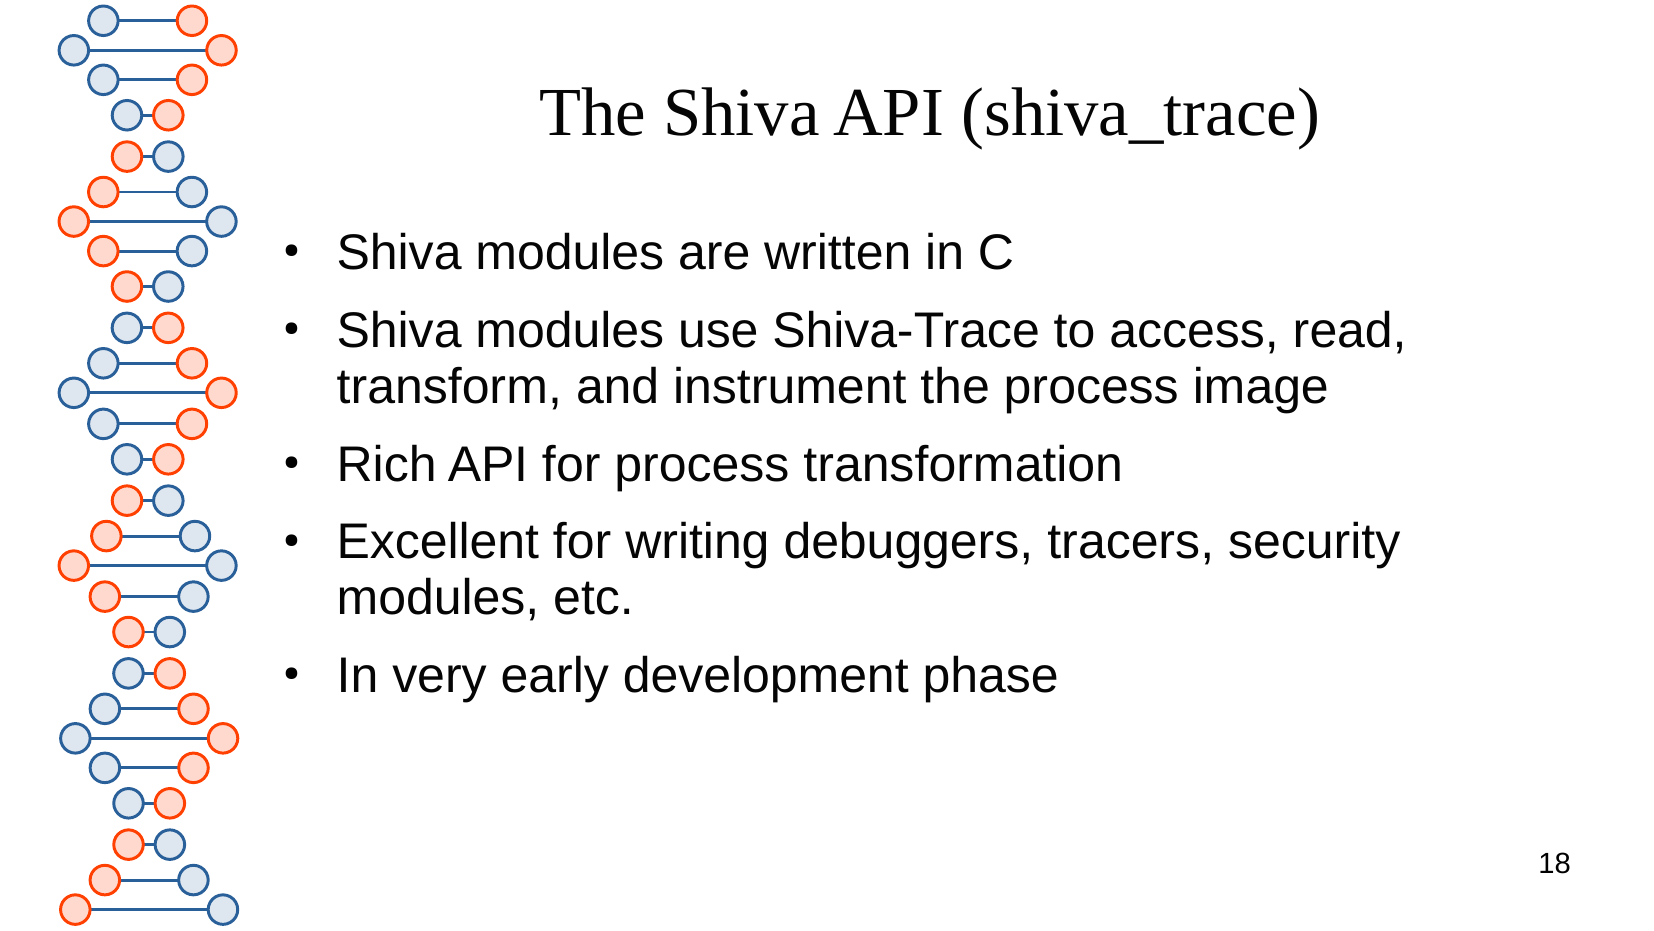

# The Shiva API (shiva_trace)
Shiva modules are written in C
Shiva modules use Shiva-Trace to access, read, transform, and instrument the process image
Rich API for process transformation
Excellent for writing debuggers, tracers, security modules, etc.
In very early development phase
18